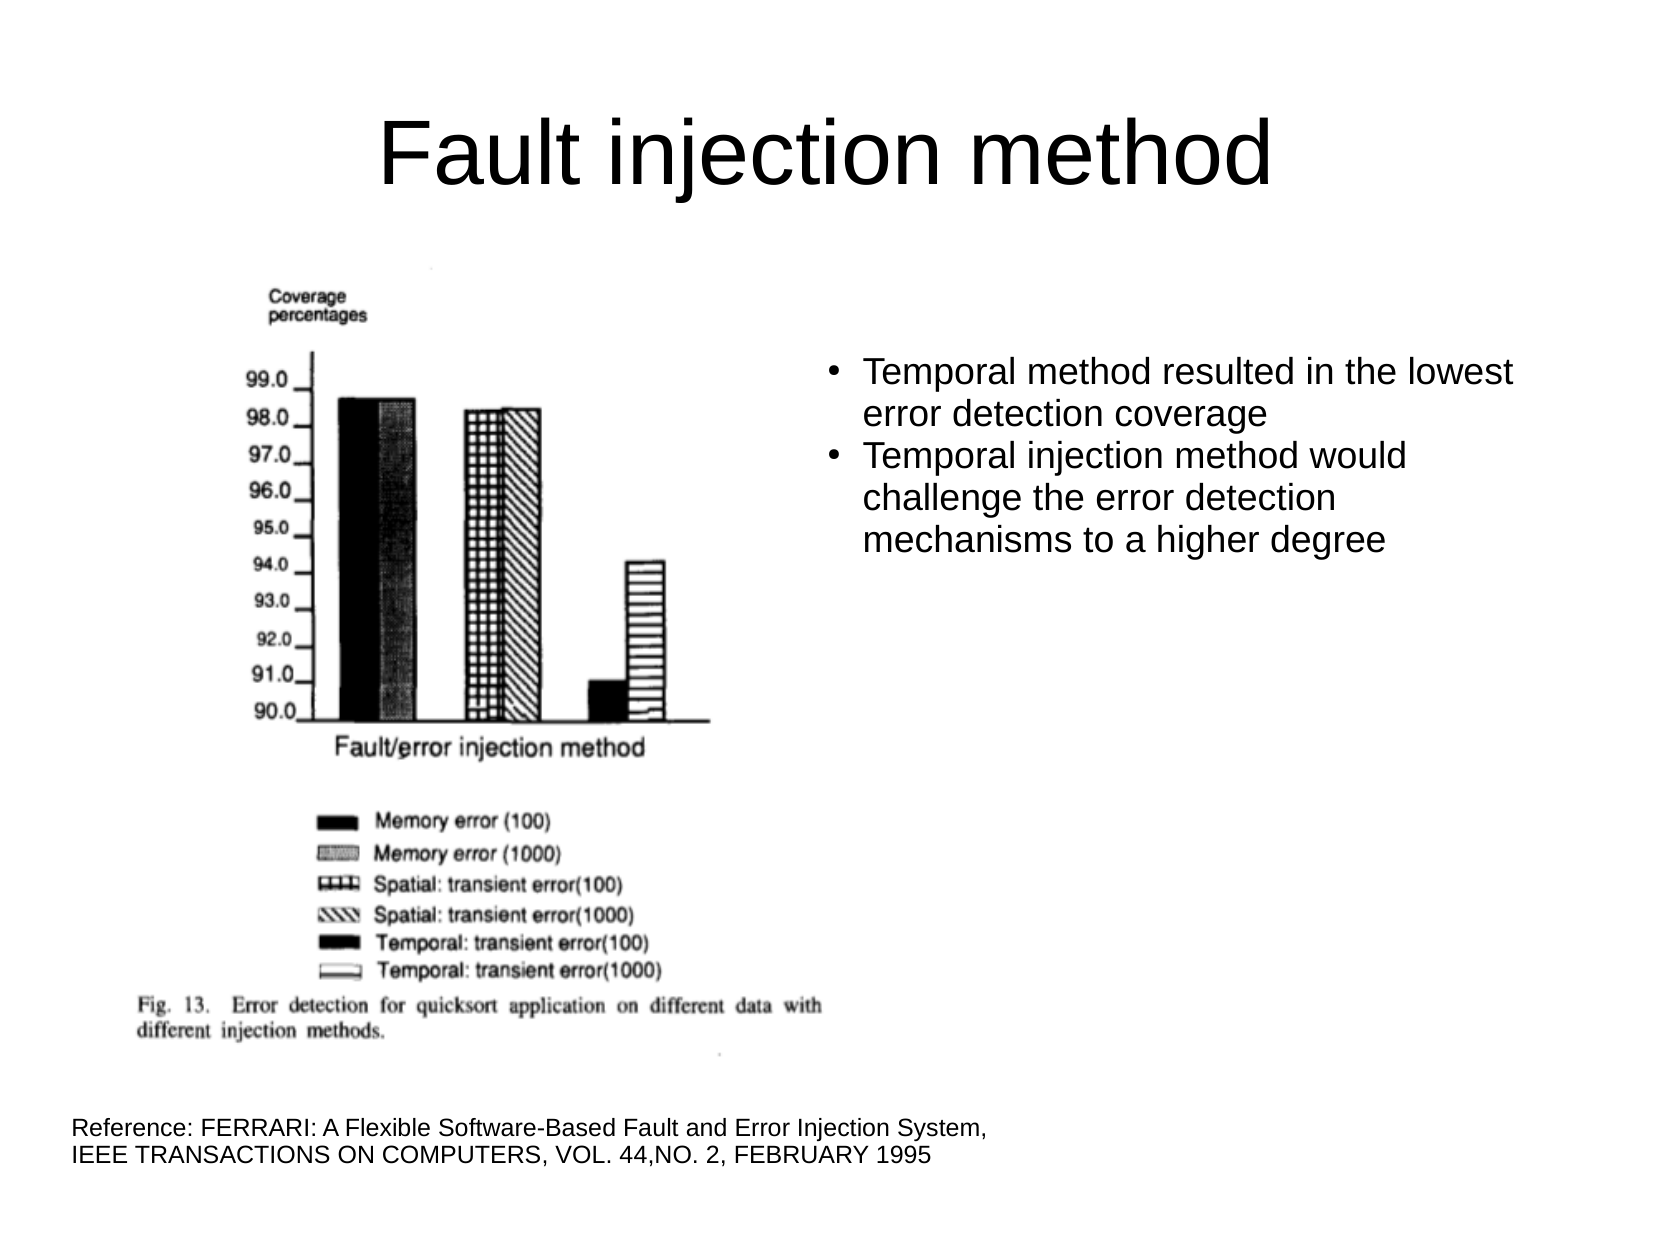

# Fault injection method
Temporal method resulted in the lowest error detection coverage
Temporal injection method would challenge the error detection
mechanisms to a higher degree
Reference: FERRARI: A Flexible Software-Based Fault and Error Injection System, IEEE TRANSACTIONS ON COMPUTERS, VOL. 44,NO. 2, FEBRUARY 1995